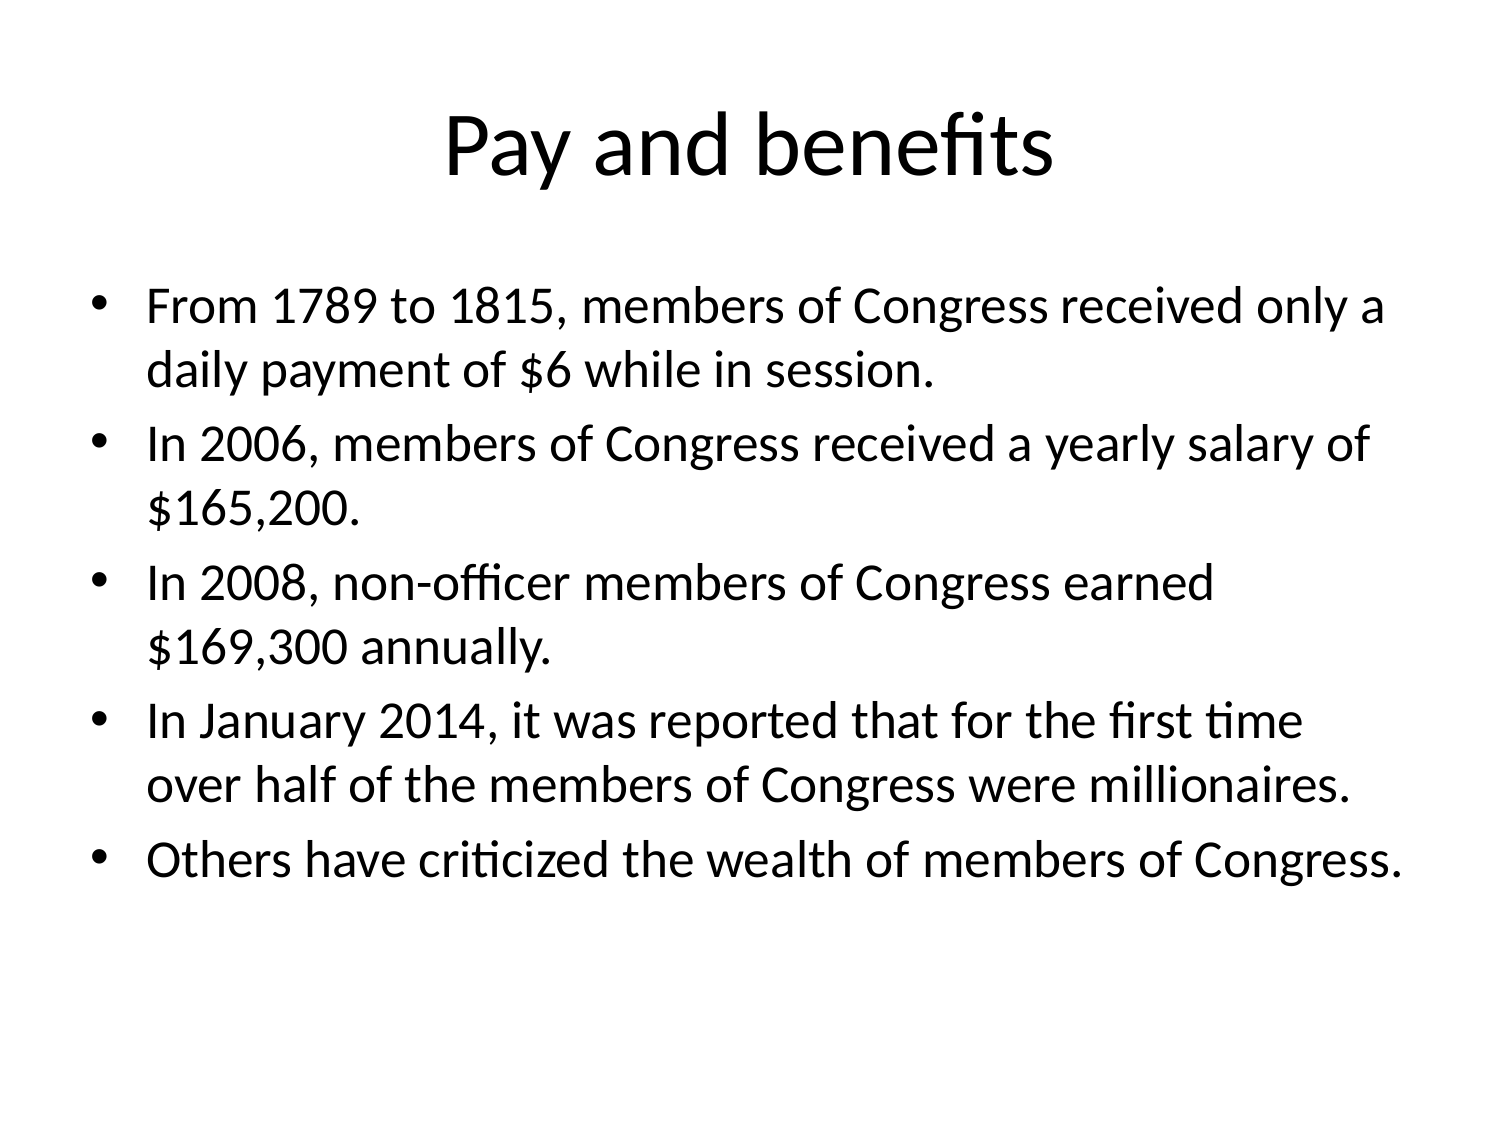

# Pay and benefits
From 1789 to 1815, members of Congress received only a daily payment of $6 while in session.
In 2006, members of Congress received a yearly salary of $165,200.
In 2008, non-officer members of Congress earned $169,300 annually.
In January 2014, it was reported that for the first time over half of the members of Congress were millionaires.
Others have criticized the wealth of members of Congress.